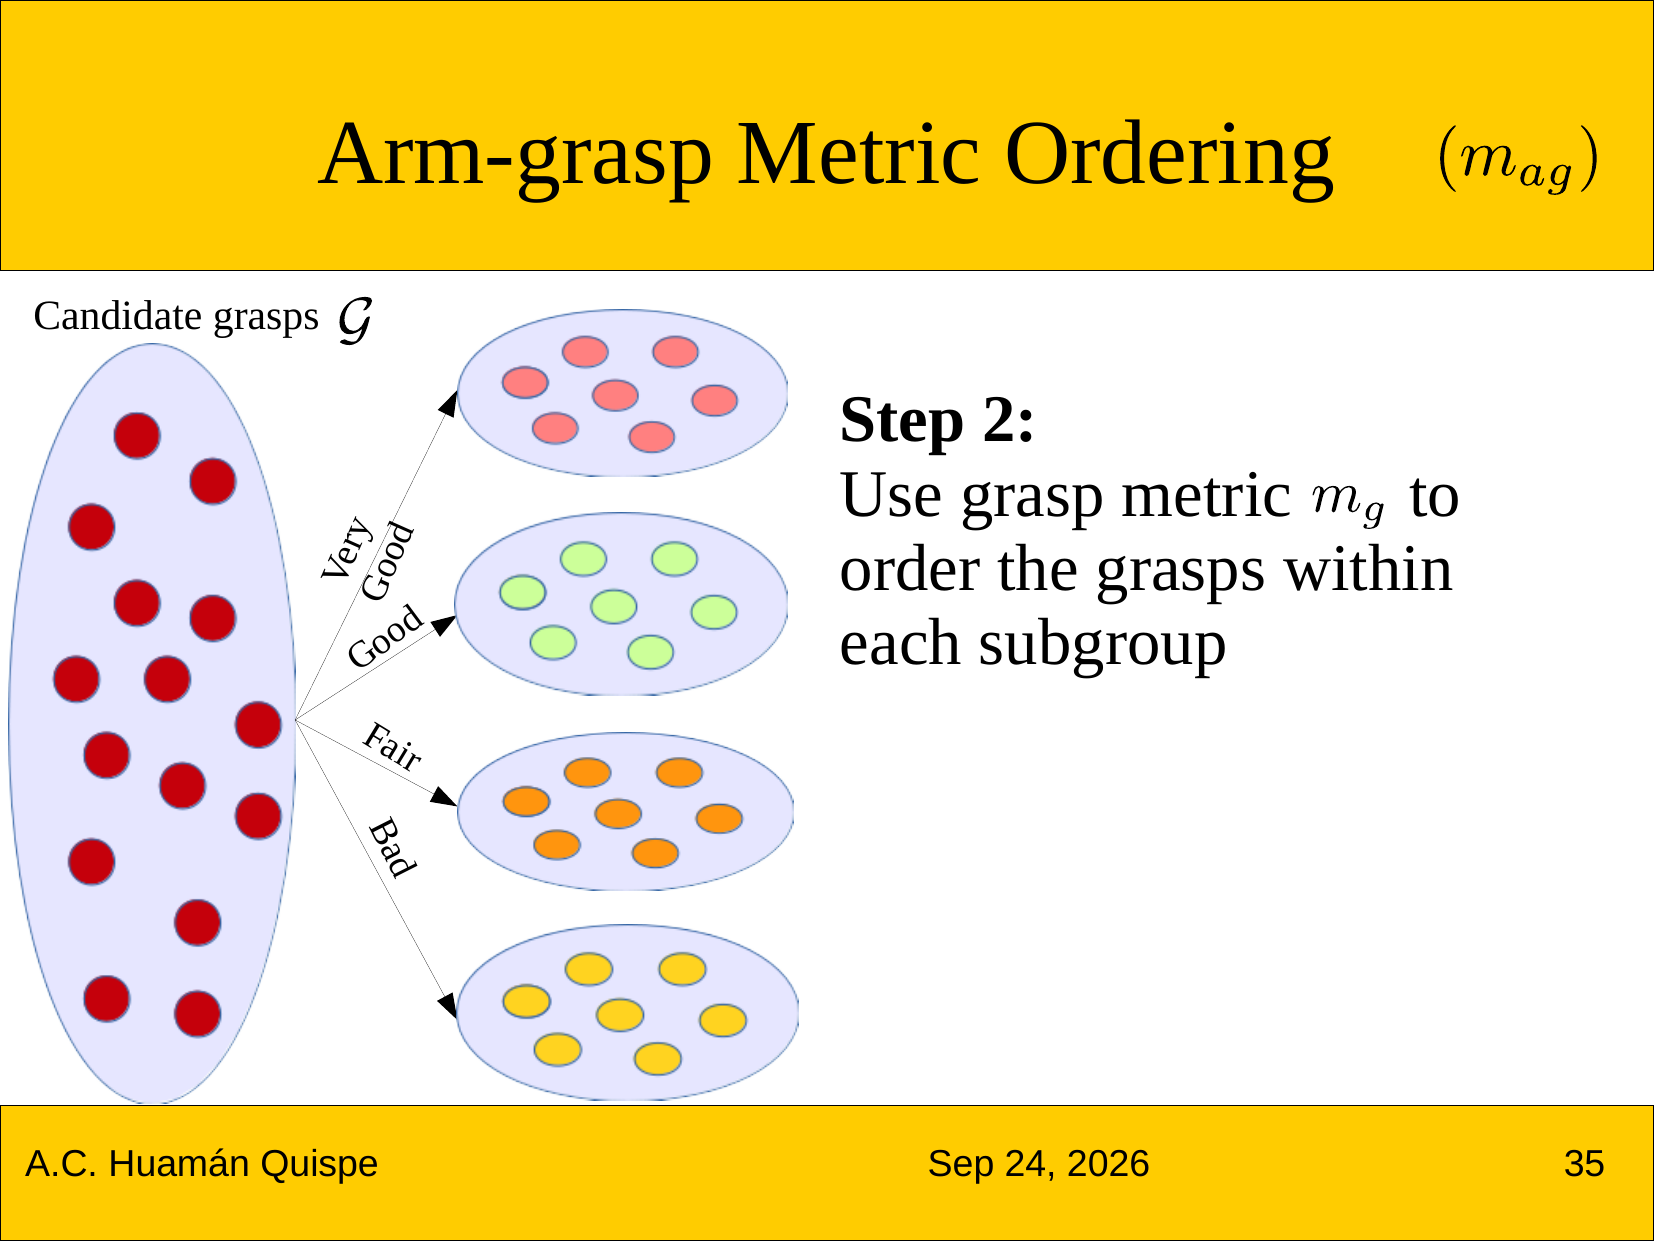

# Arm-grasp Metric Ordering
Candidate grasps
Step 2:
Use grasp metric to order the grasps within each subgroup
Very Good
Good
Fair
Bad